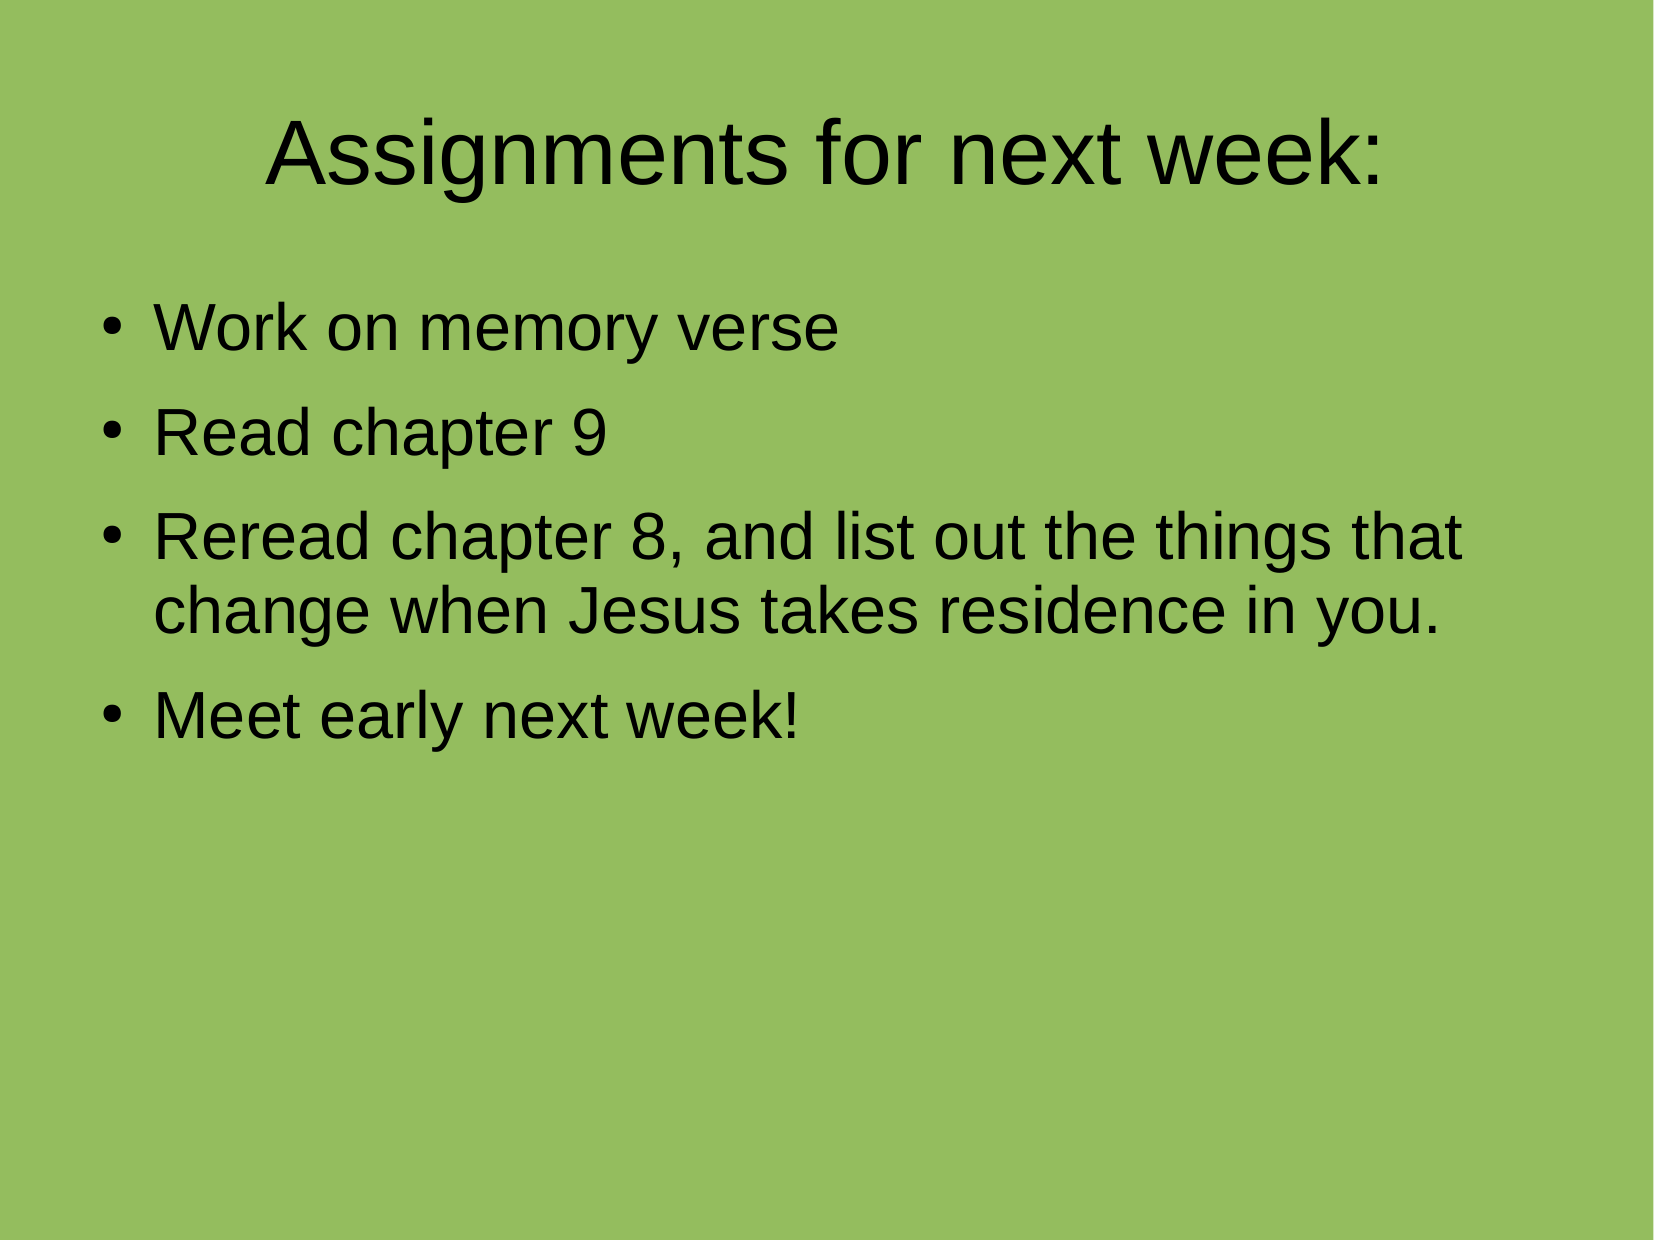

# Assignments for next week:
Work on memory verse
Read chapter 9
Reread chapter 8, and list out the things that change when Jesus takes residence in you.
Meet early next week!